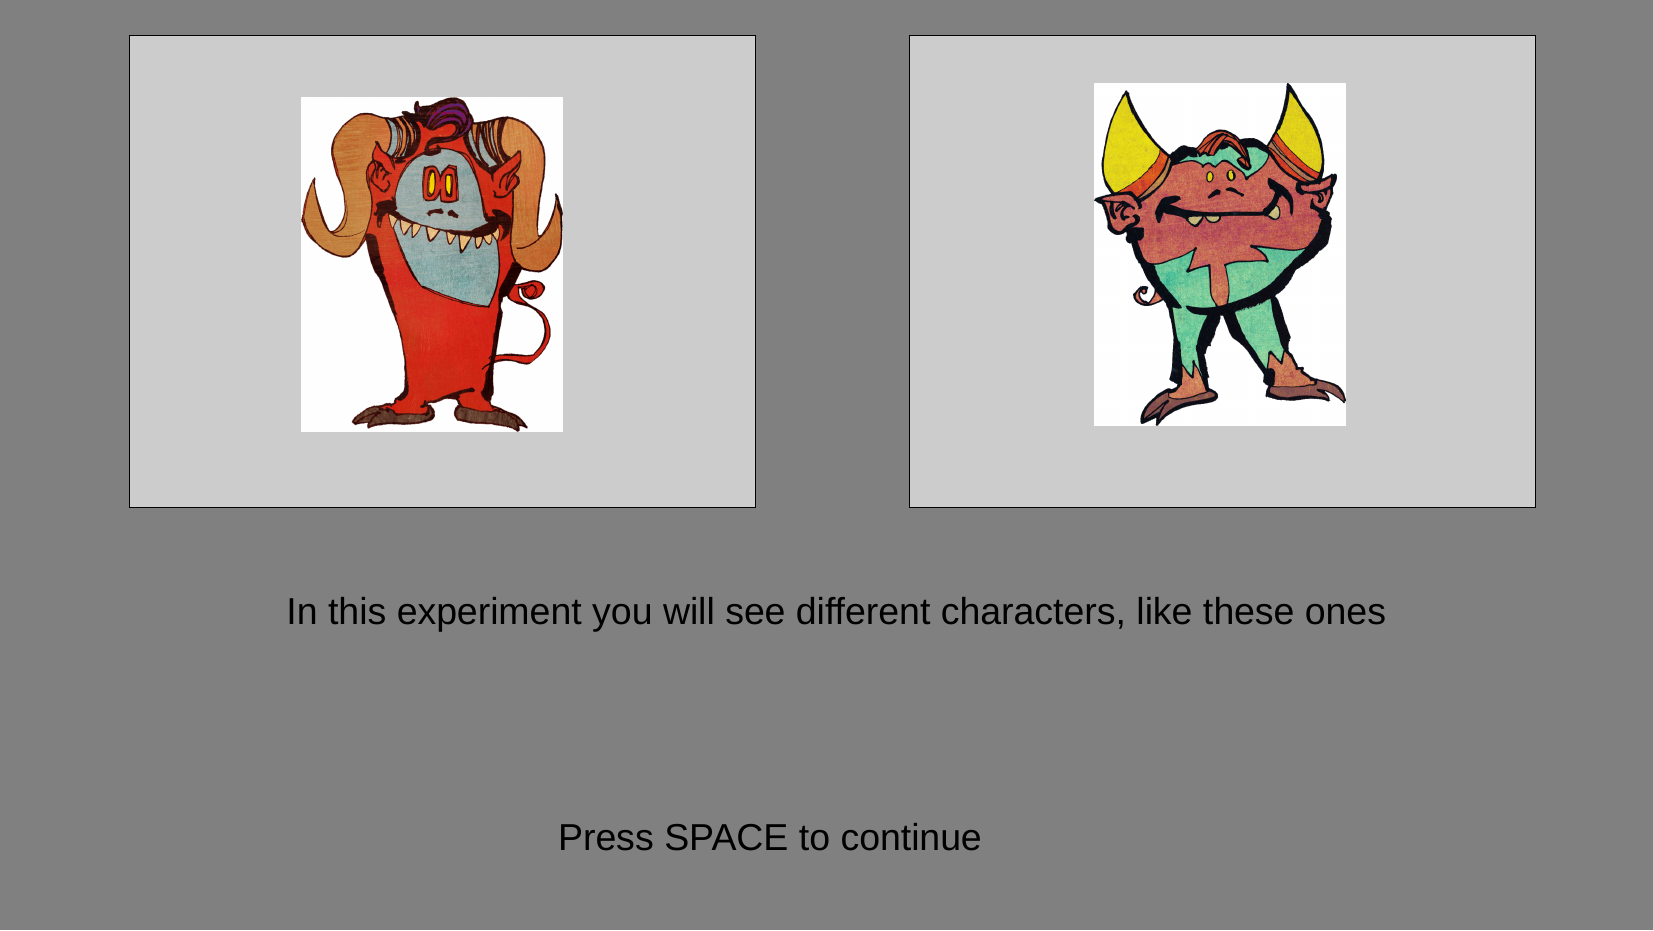

In this experiment you will see different characters, like these ones
Press SPACE to continue